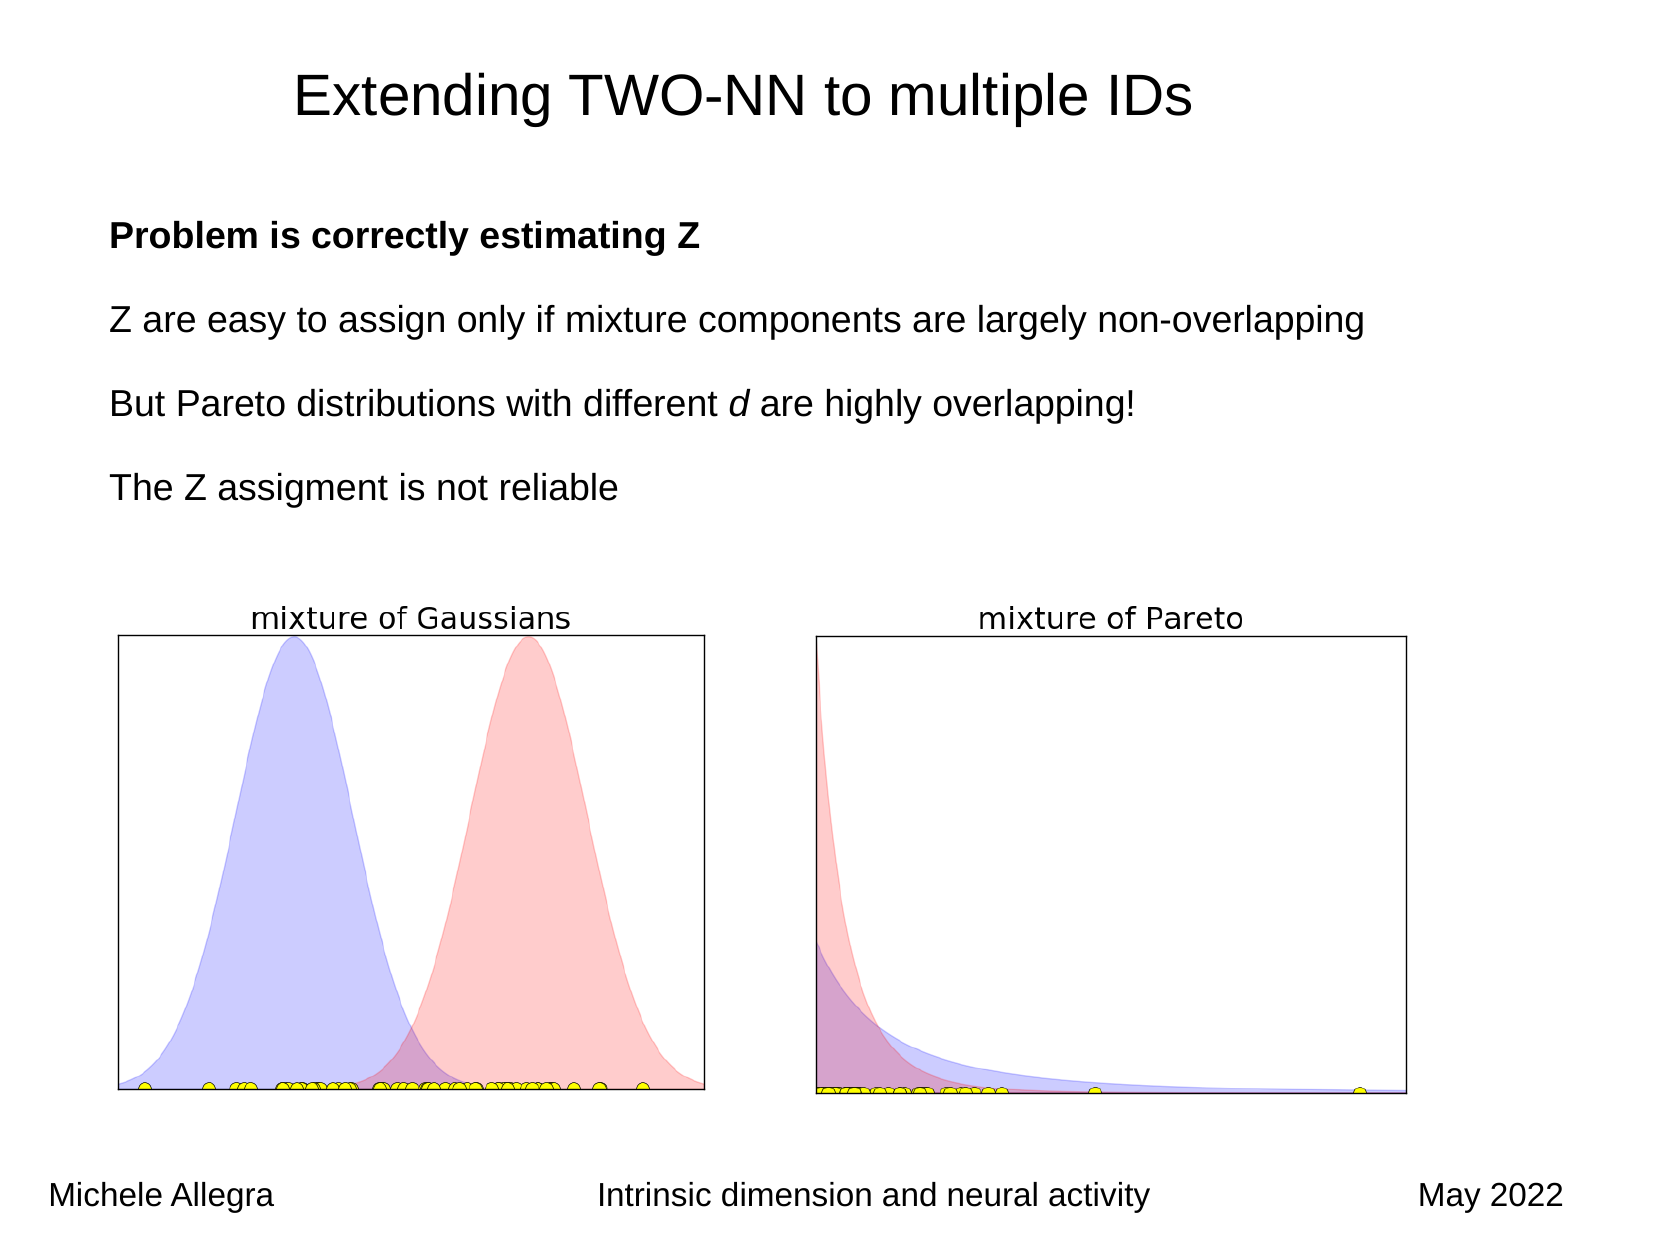

# Extending TWO-NN to multiple IDs
Problem is correctly estimating Z
Z are easy to assign only if mixture components are largely non-overlapping
But Pareto distributions with different d are highly overlapping!
The Z assigment is not reliable
Michele Allegra Intrinsic dimension and neural activity May 2022